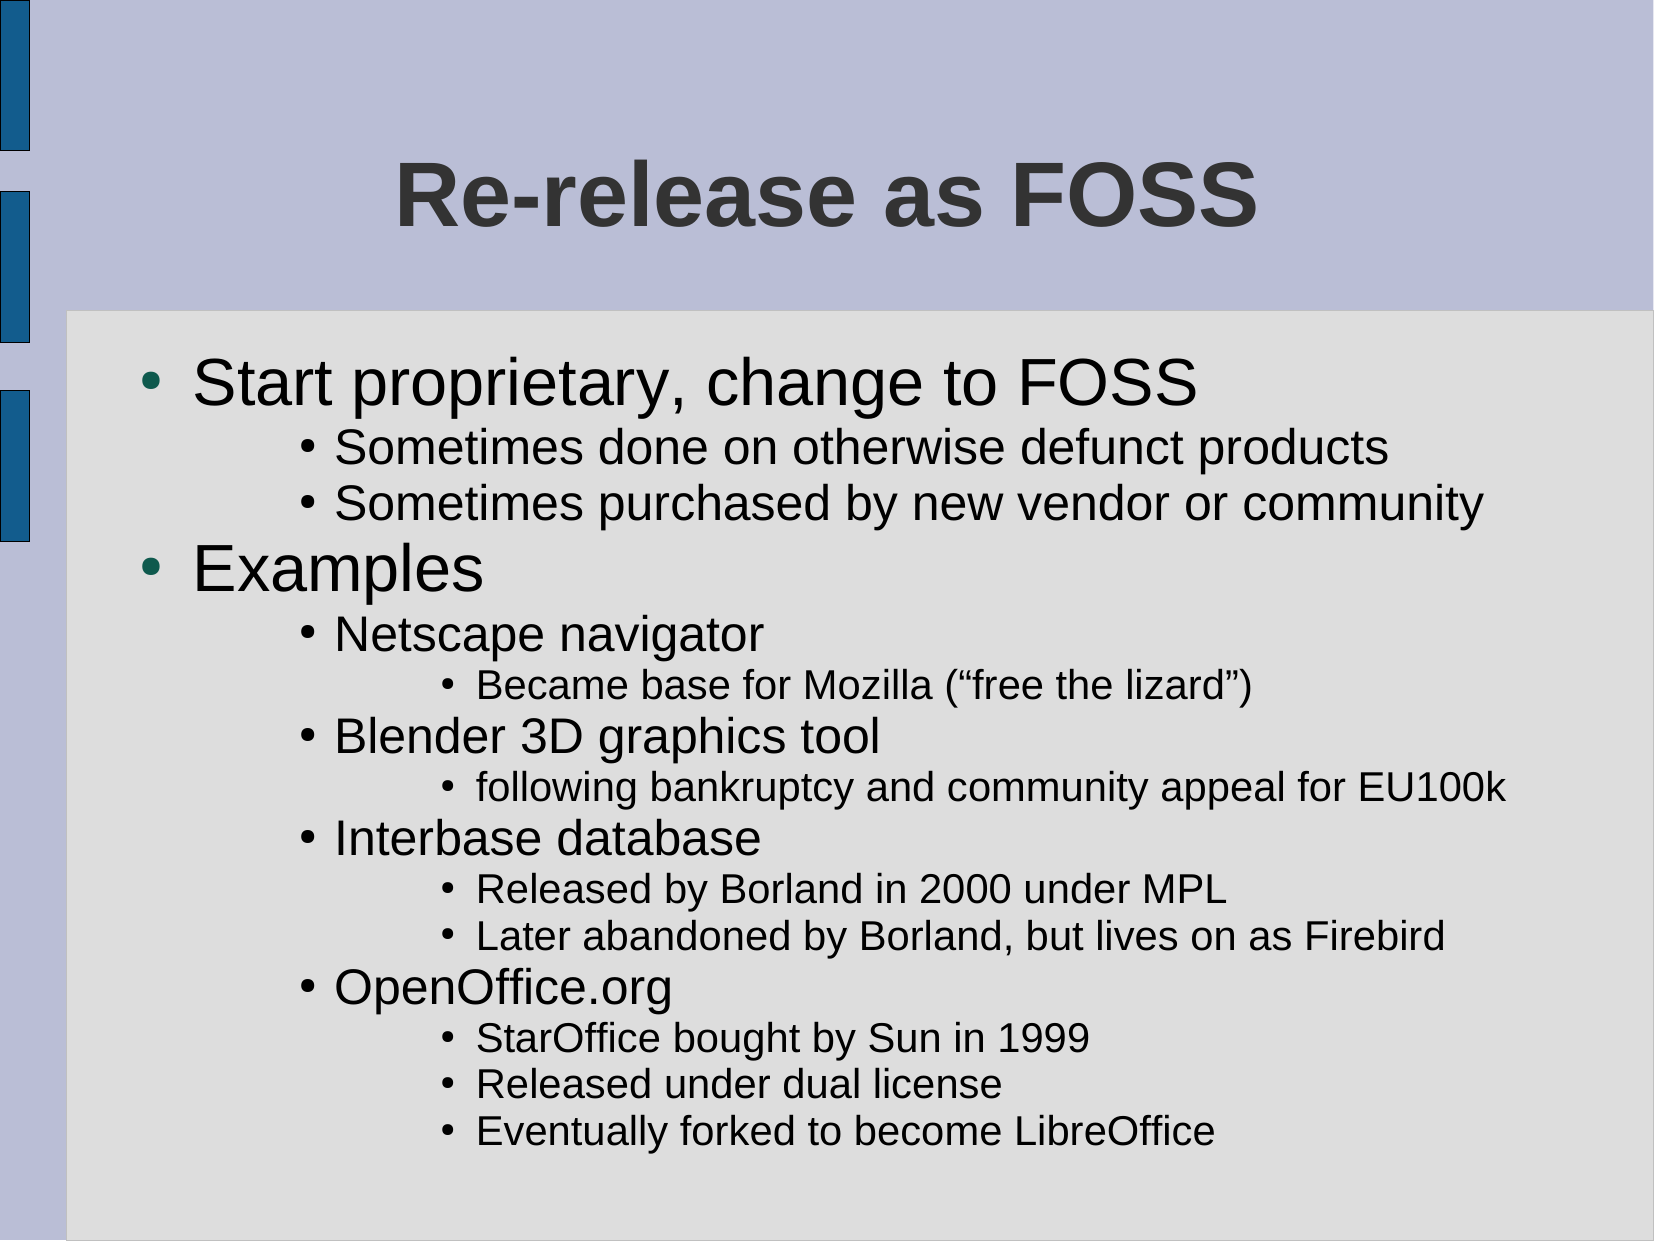

# Re-release as FOSS
Start proprietary, change to FOSS
Sometimes done on otherwise defunct products
Sometimes purchased by new vendor or community
Examples
Netscape navigator
Became base for Mozilla (“free the lizard”)
Blender 3D graphics tool
following bankruptcy and community appeal for EU100k
Interbase database
Released by Borland in 2000 under MPL
Later abandoned by Borland, but lives on as Firebird
OpenOffice.org
StarOffice bought by Sun in 1999
Released under dual license
Eventually forked to become LibreOffice